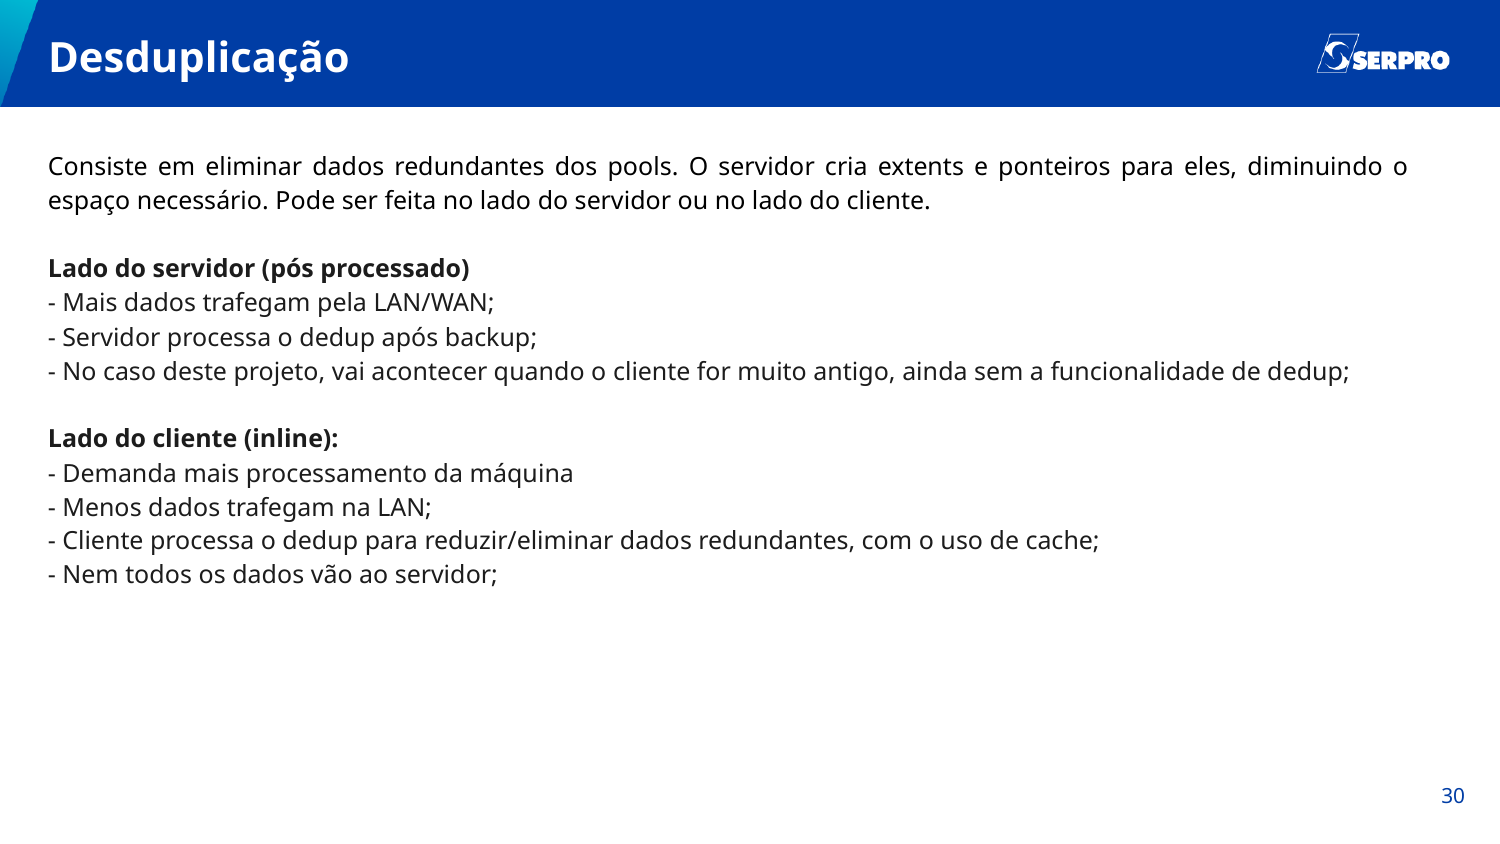

# Desduplicação
Consiste em eliminar dados redundantes dos pools. O servidor cria extents e ponteiros para eles, diminuindo o espaço necessário. Pode ser feita no lado do servidor ou no lado do cliente.
Lado do servidor (pós processado)
- Mais dados trafegam pela LAN/WAN;
- Servidor processa o dedup após backup;
- No caso deste projeto, vai acontecer quando o cliente for muito antigo, ainda sem a funcionalidade de dedup;
Lado do cliente (inline):
- Demanda mais processamento da máquina
- Menos dados trafegam na LAN;
- Cliente processa o dedup para reduzir/eliminar dados redundantes, com o uso de cache;
- Nem todos os dados vão ao servidor;